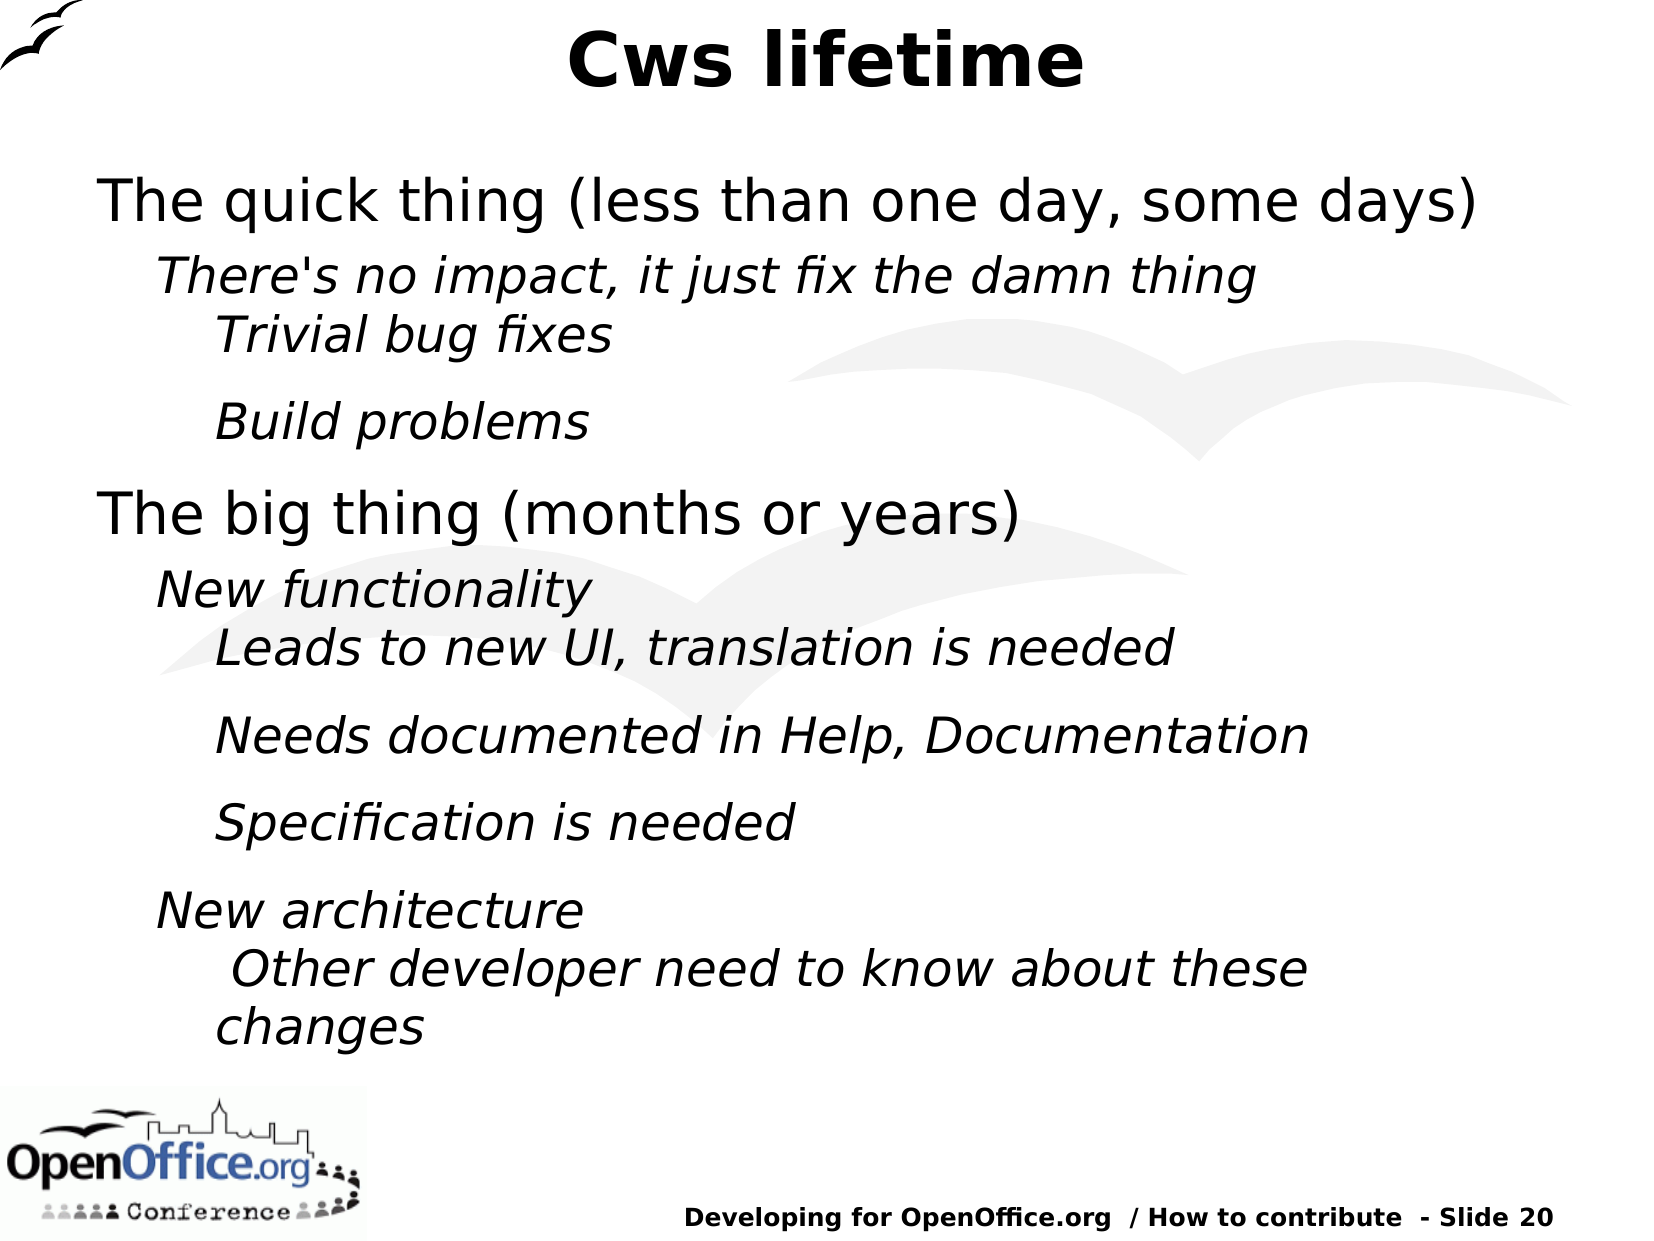

# Cws lifetime
The quick thing (less than one day, some days)
There's no impact, it just fix the damn thing
Trivial bug fixes
Build problems
The big thing (months or years)
New functionality
Leads to new UI, translation is needed
Needs documented in Help, Documentation
Specification is needed
New architecture
 Other developer need to know about these changes